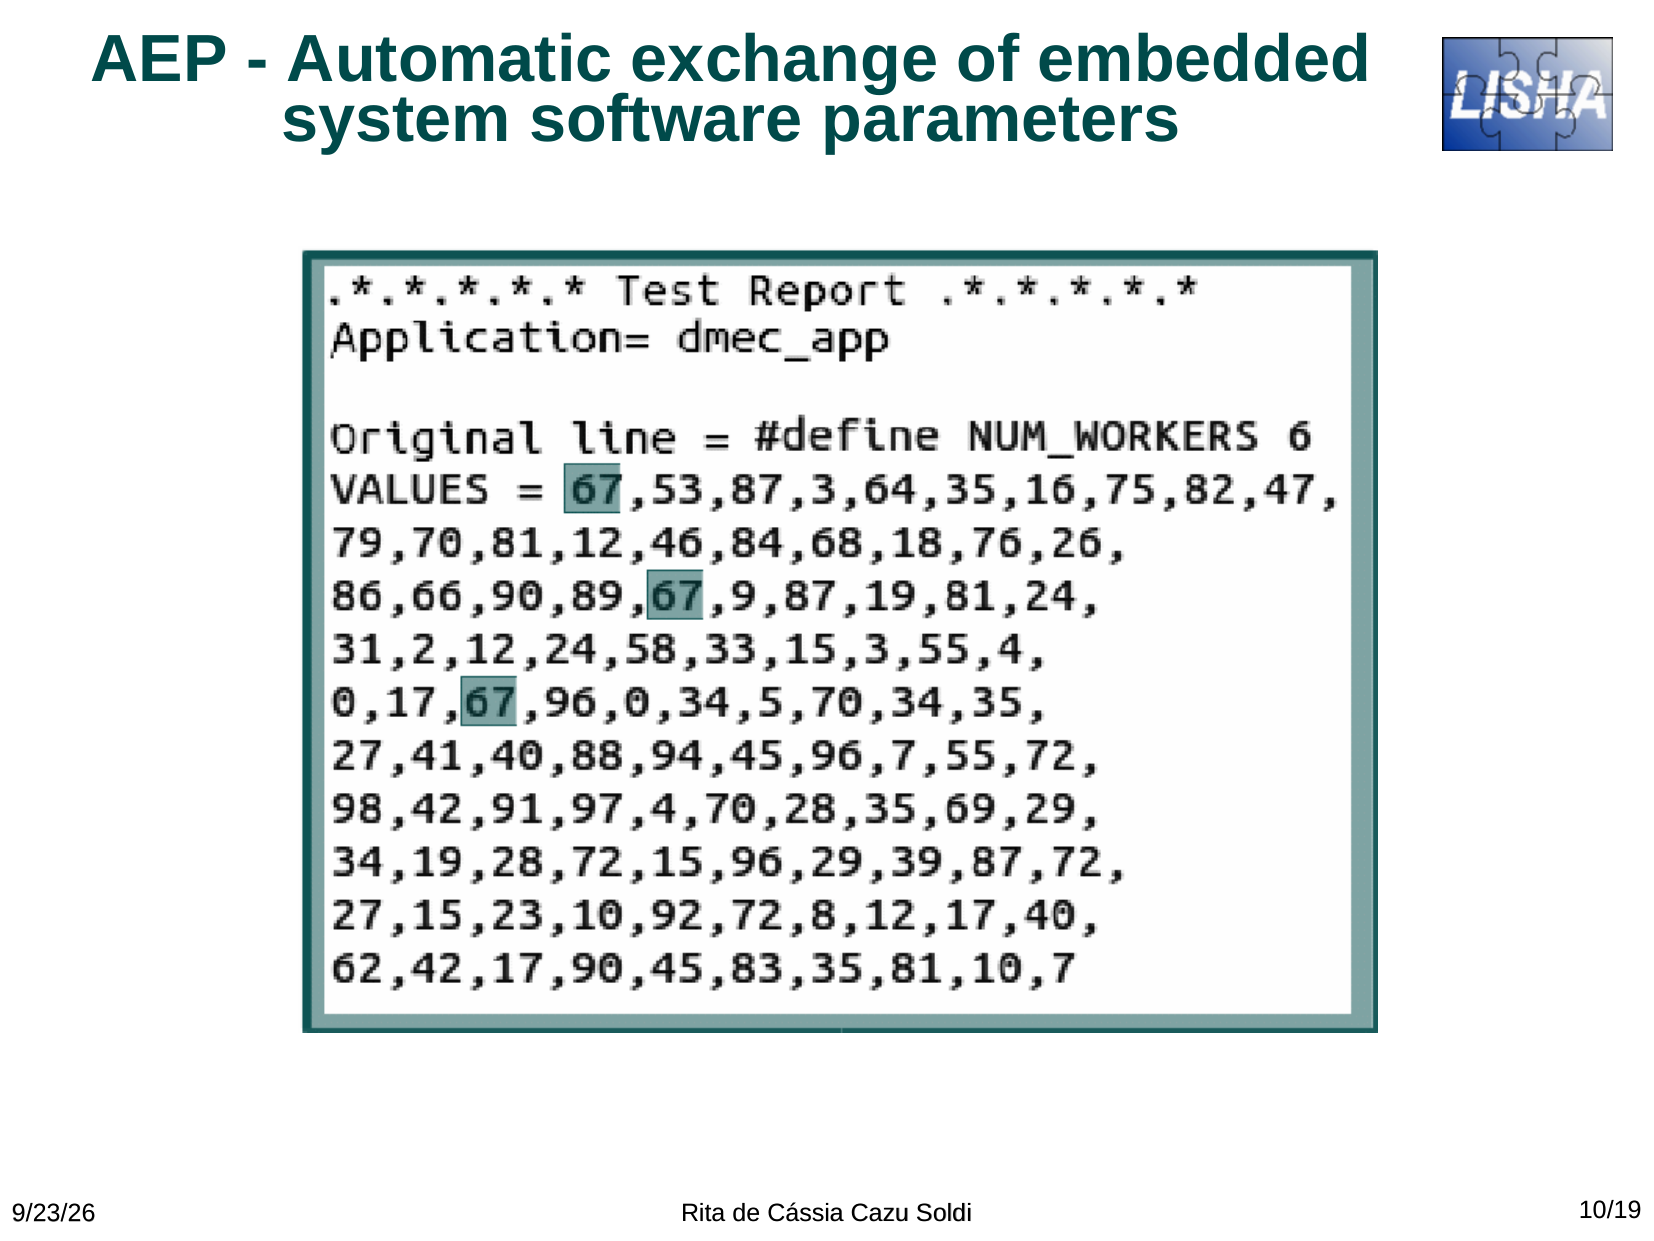

# AEP - Automatic exchange of embedded system software parameters